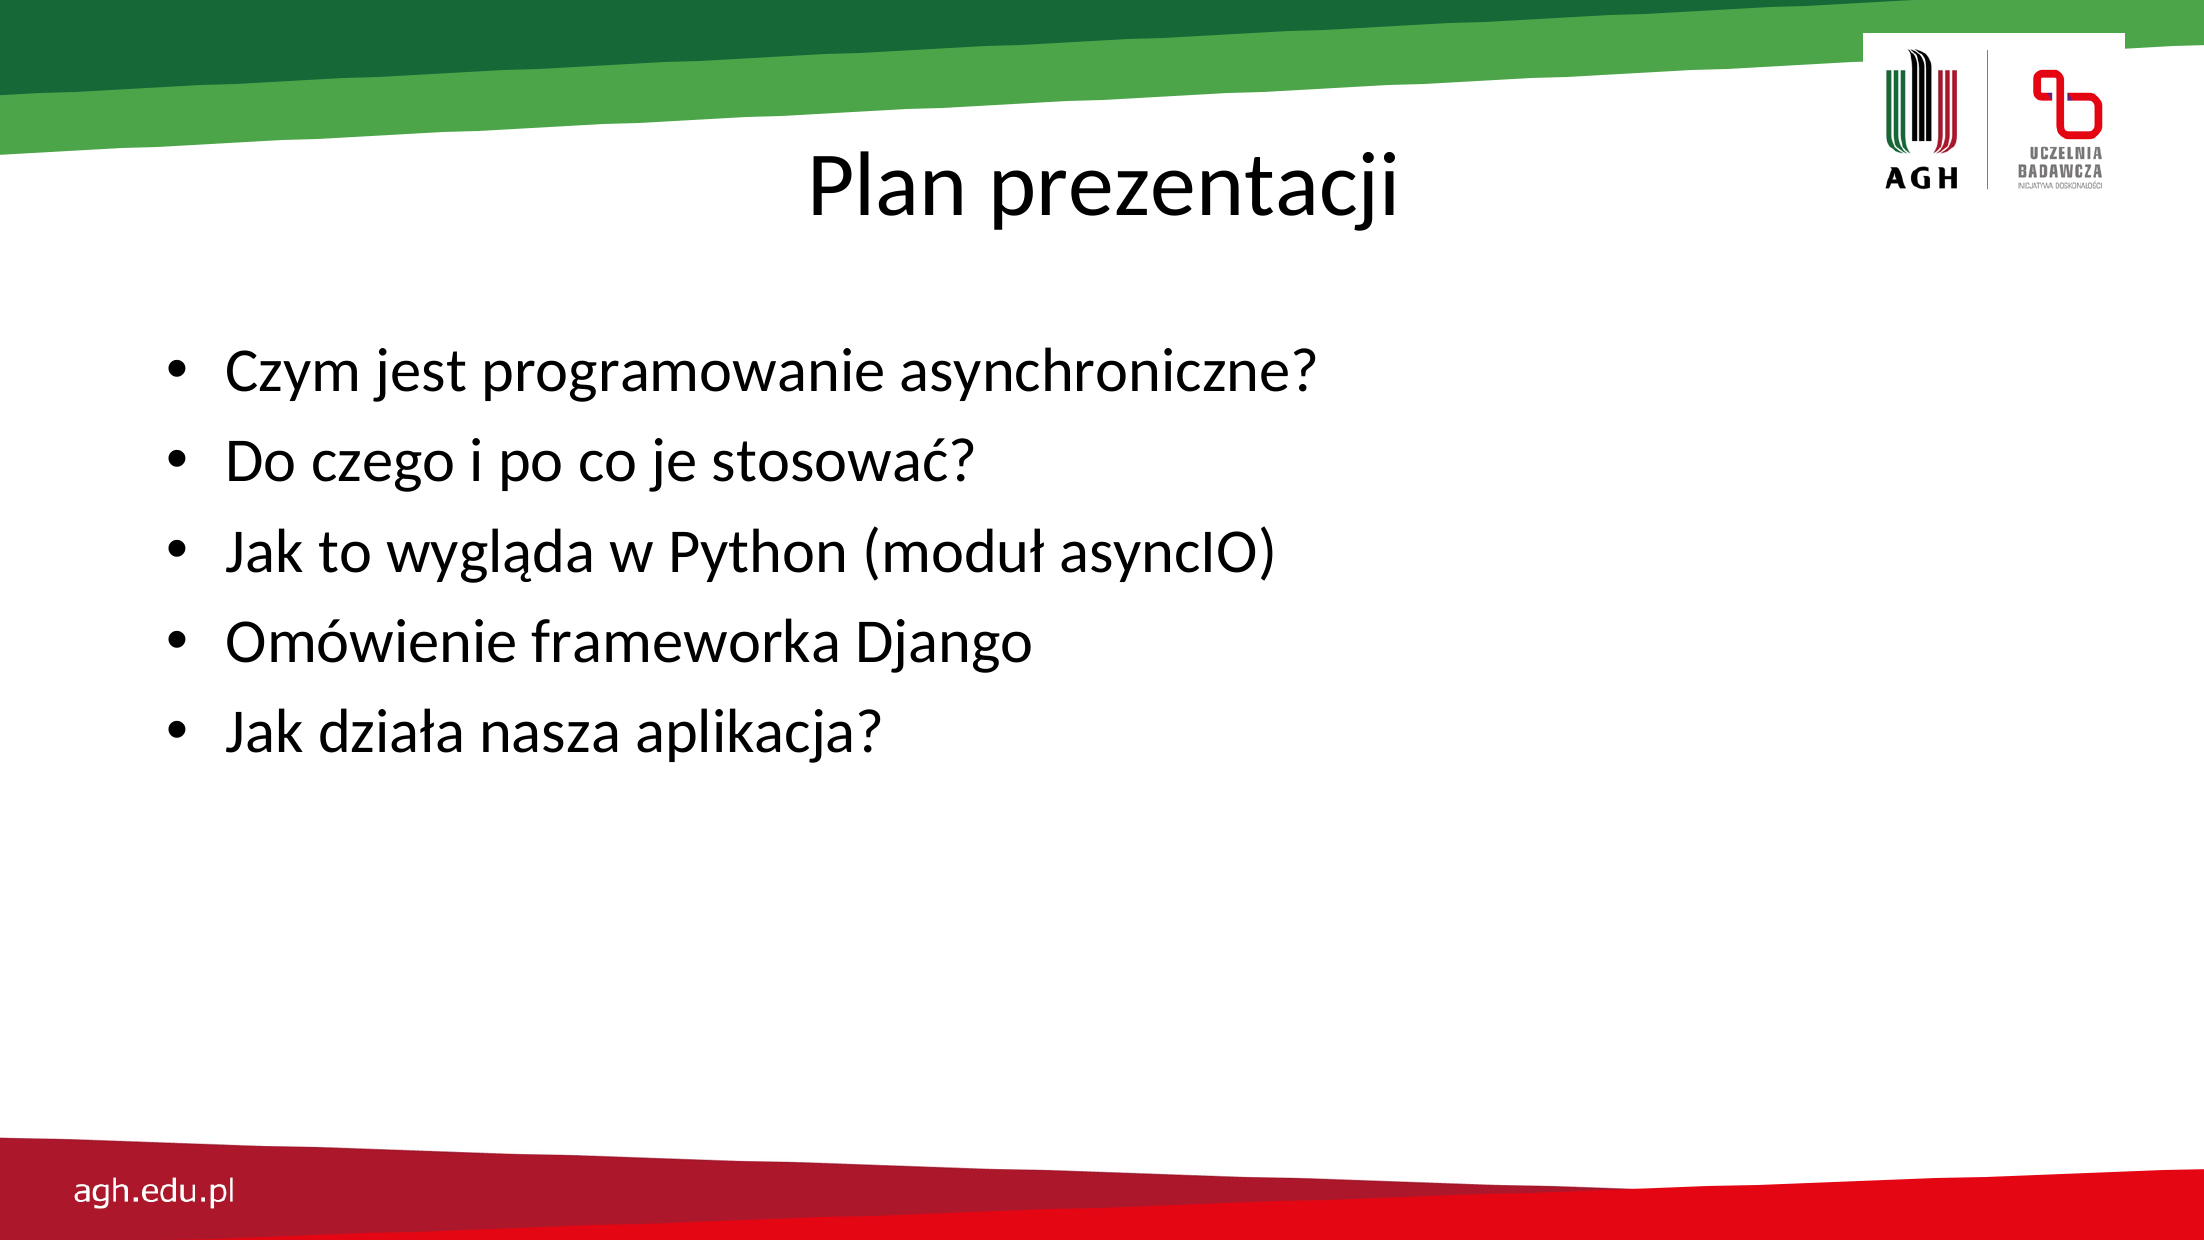

# Plan prezentacji
Czym jest programowanie asynchroniczne?
Do czego i po co je stosować?
Jak to wygląda w Python (moduł asyncIO)
Omówienie frameworka Django
Jak działa nasza aplikacja?